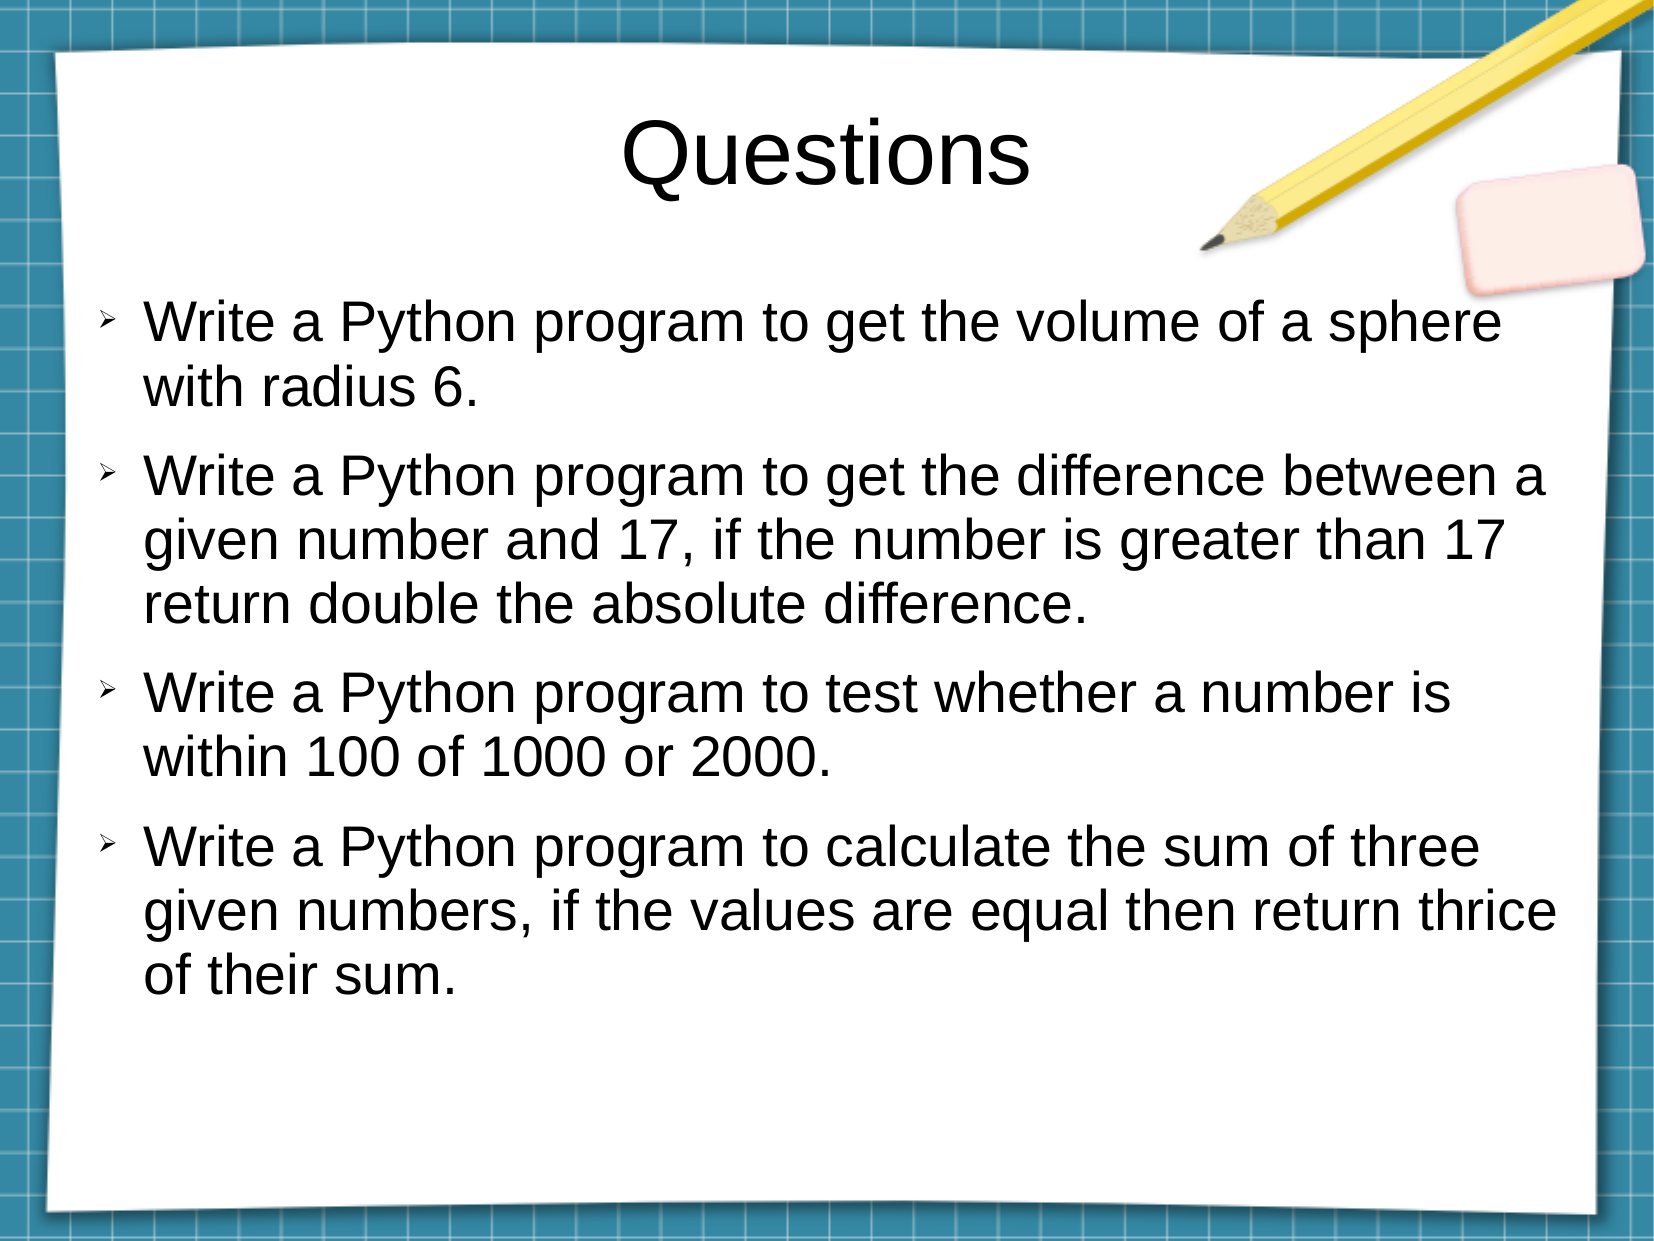

# Questions
Write a Python program to get the volume of a sphere with radius 6.
Write a Python program to get the difference between a given number and 17, if the number is greater than 17 return double the absolute difference.
Write a Python program to test whether a number is within 100 of 1000 or 2000.
Write a Python program to calculate the sum of three given numbers, if the values are equal then return thrice of their sum.